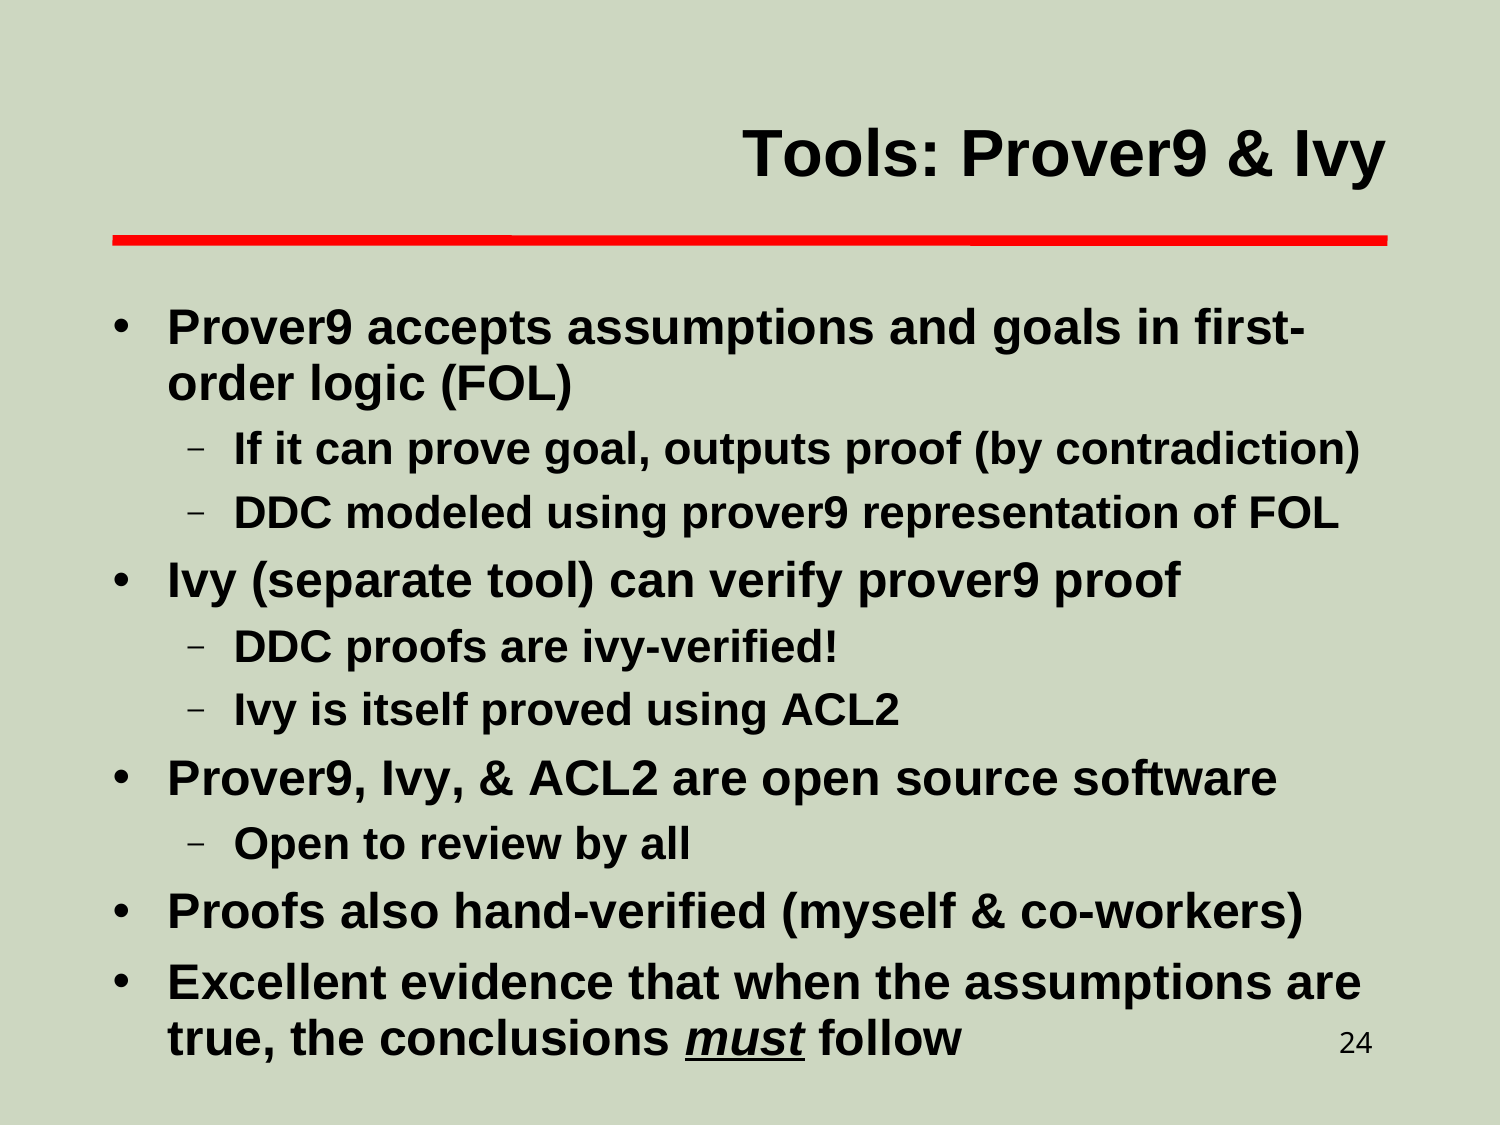

# Tools: Prover9 & Ivy
Prover9 accepts assumptions and goals in first-order logic (FOL)
If it can prove goal, outputs proof (by contradiction)
DDC modeled using prover9 representation of FOL
Ivy (separate tool) can verify prover9 proof
DDC proofs are ivy-verified!
Ivy is itself proved using ACL2
Prover9, Ivy, & ACL2 are open source software
Open to review by all
Proofs also hand-verified (myself & co-workers)
Excellent evidence that when the assumptions are true, the conclusions must follow